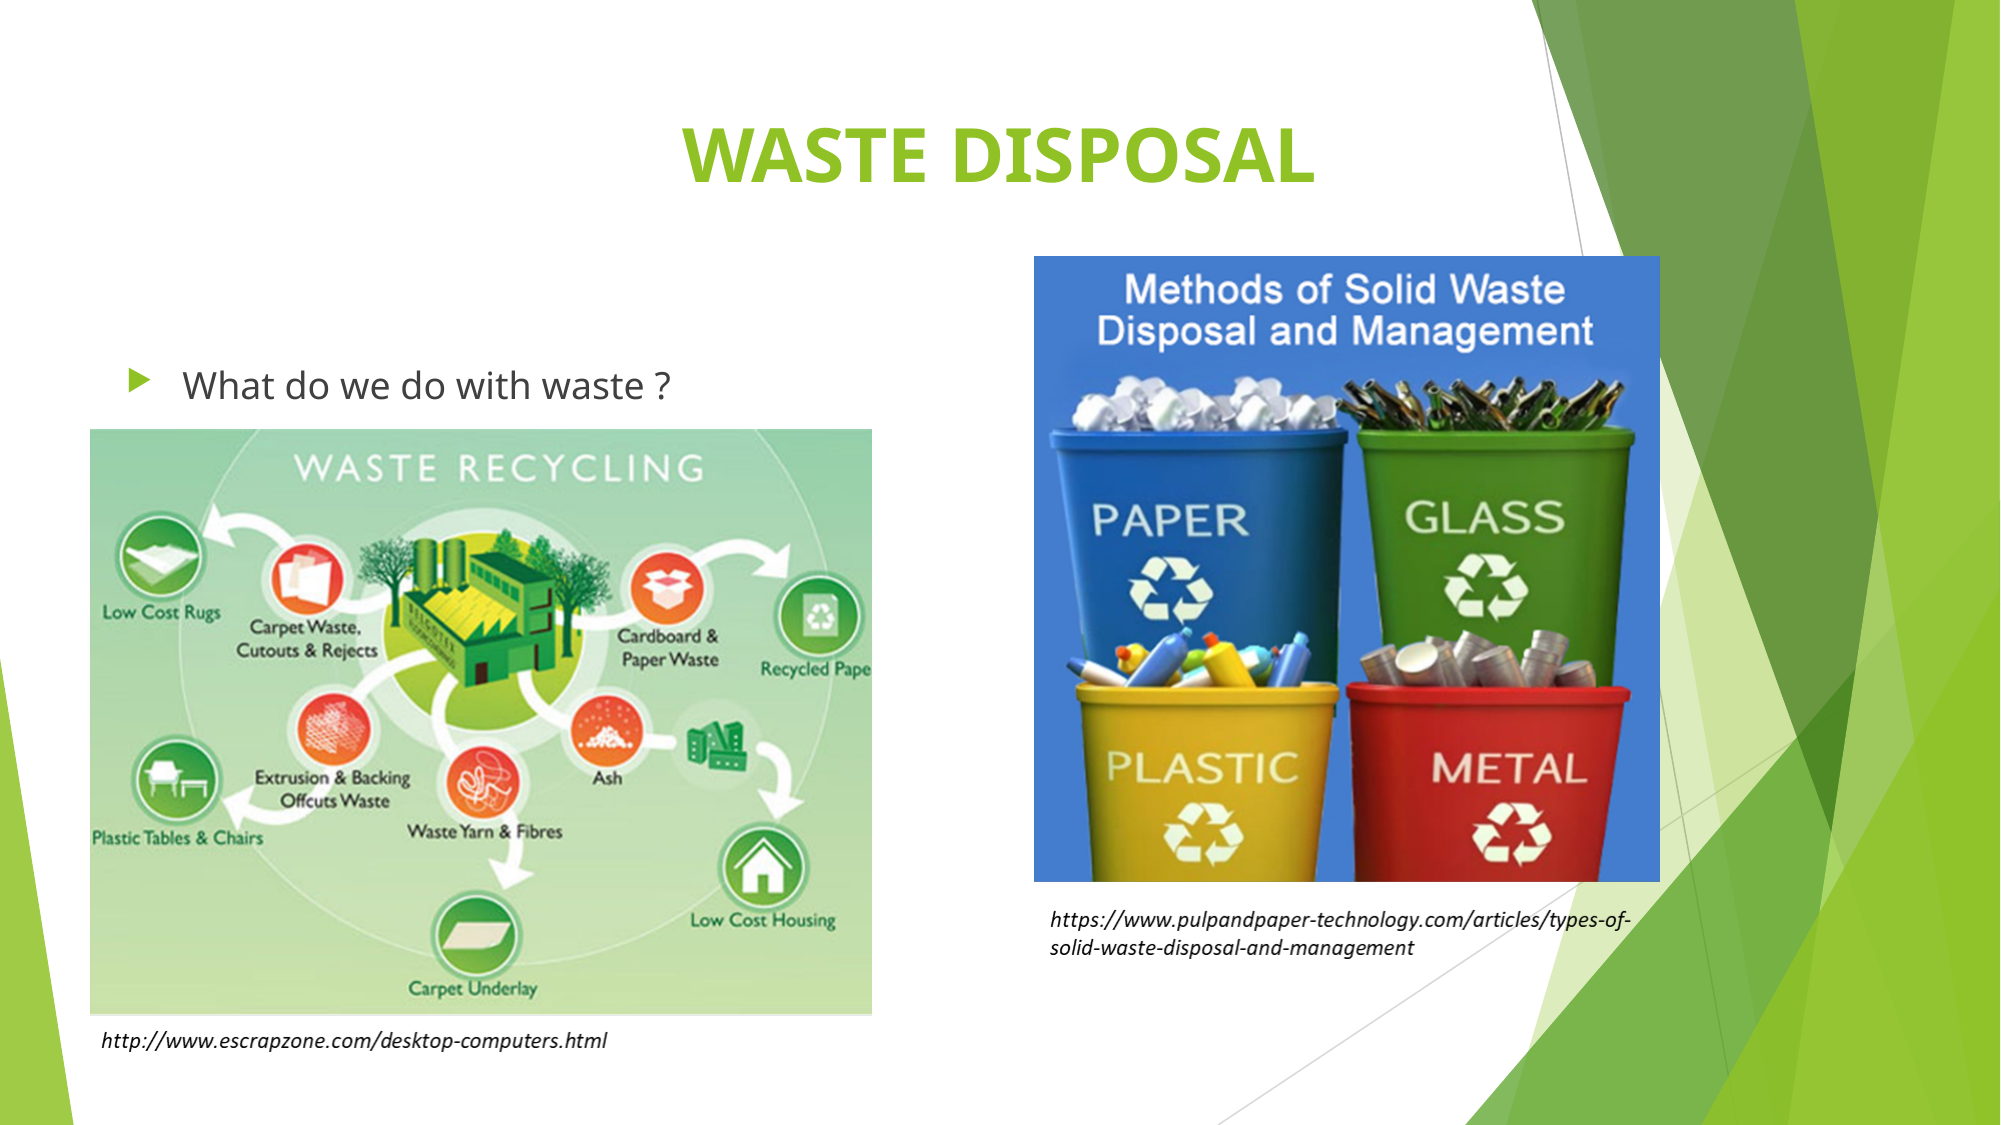

# WASTE DISPOSAL
What do we do with waste ?